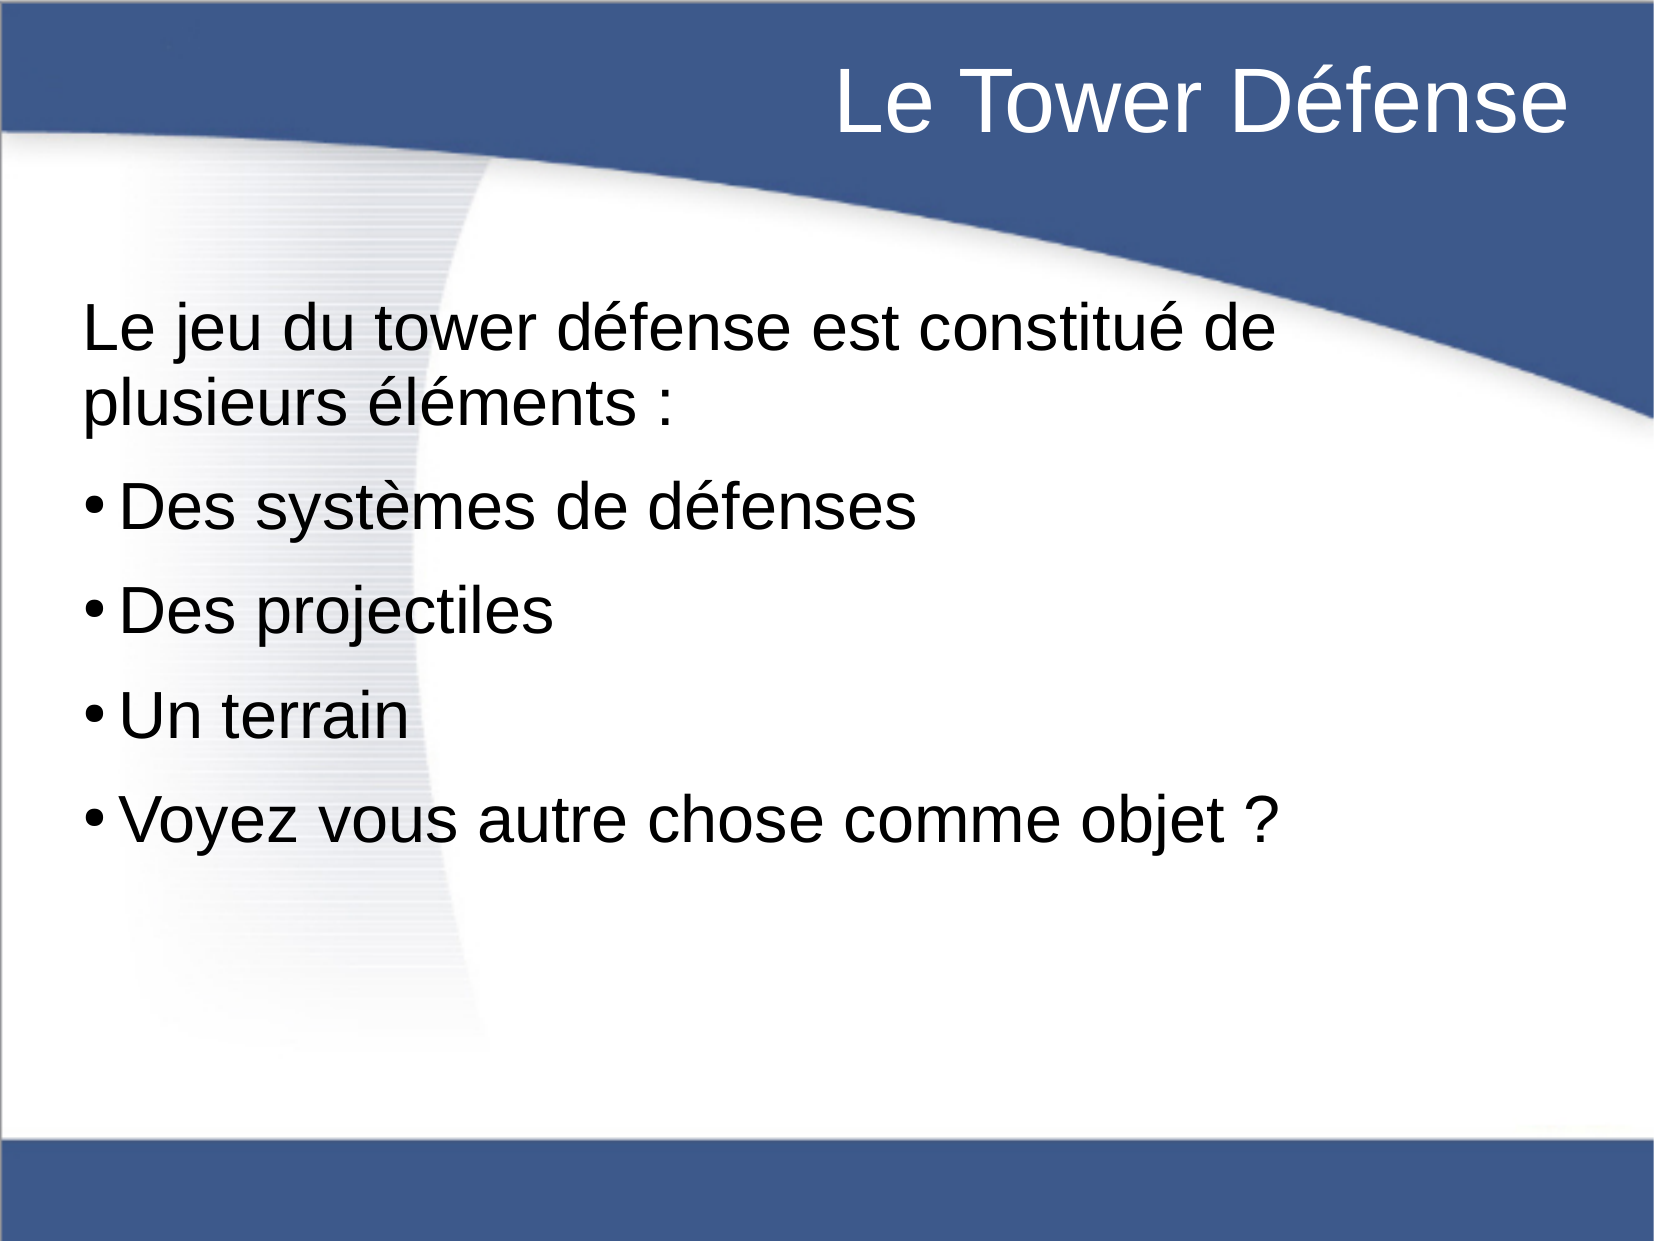

# Le Tower Défense
Le jeu du tower défense est constitué de
plusieurs éléments :
Des systèmes de défenses
Des projectiles
Un terrain
Voyez vous autre chose comme objet ?